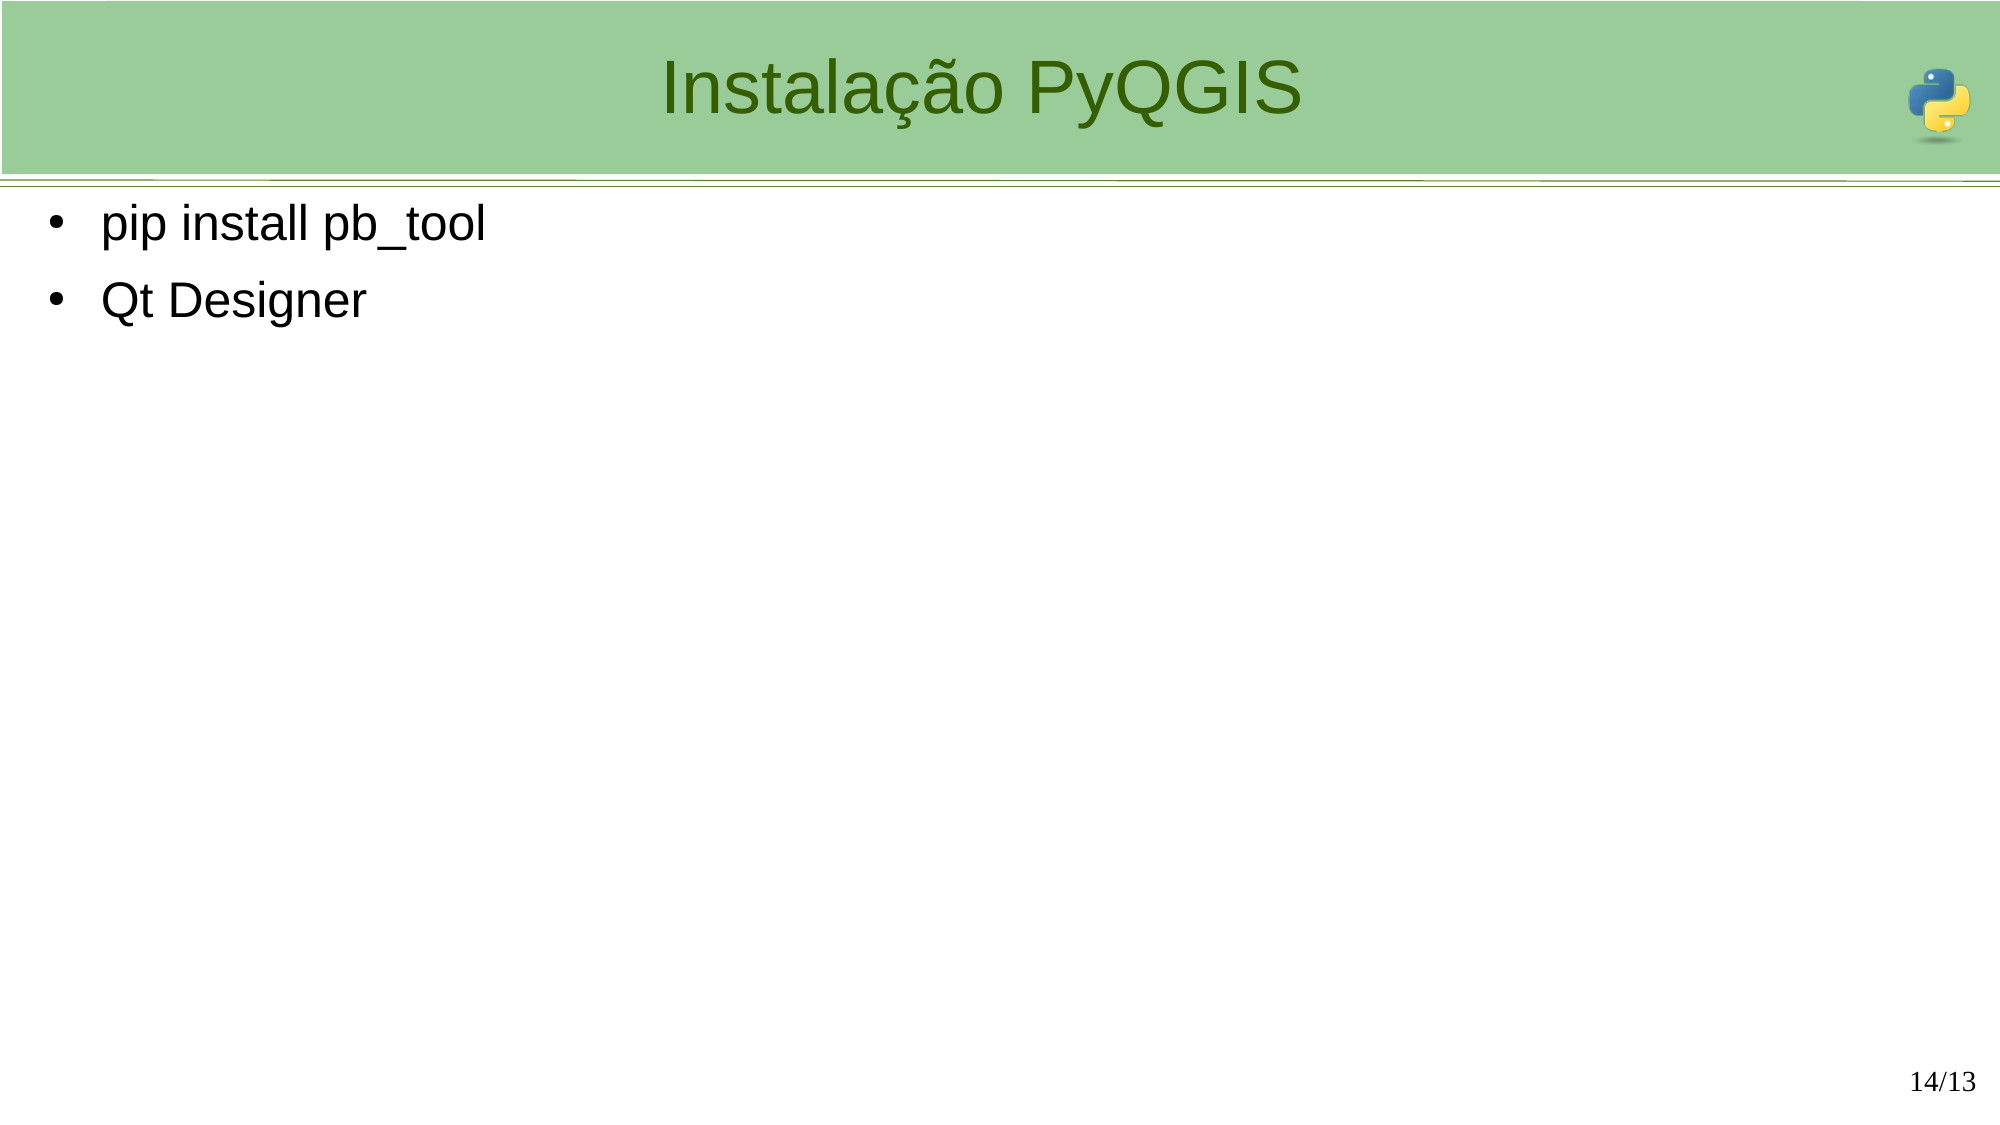

# Instalação PyQGIS
pip install pb_tool
Qt Designer
14